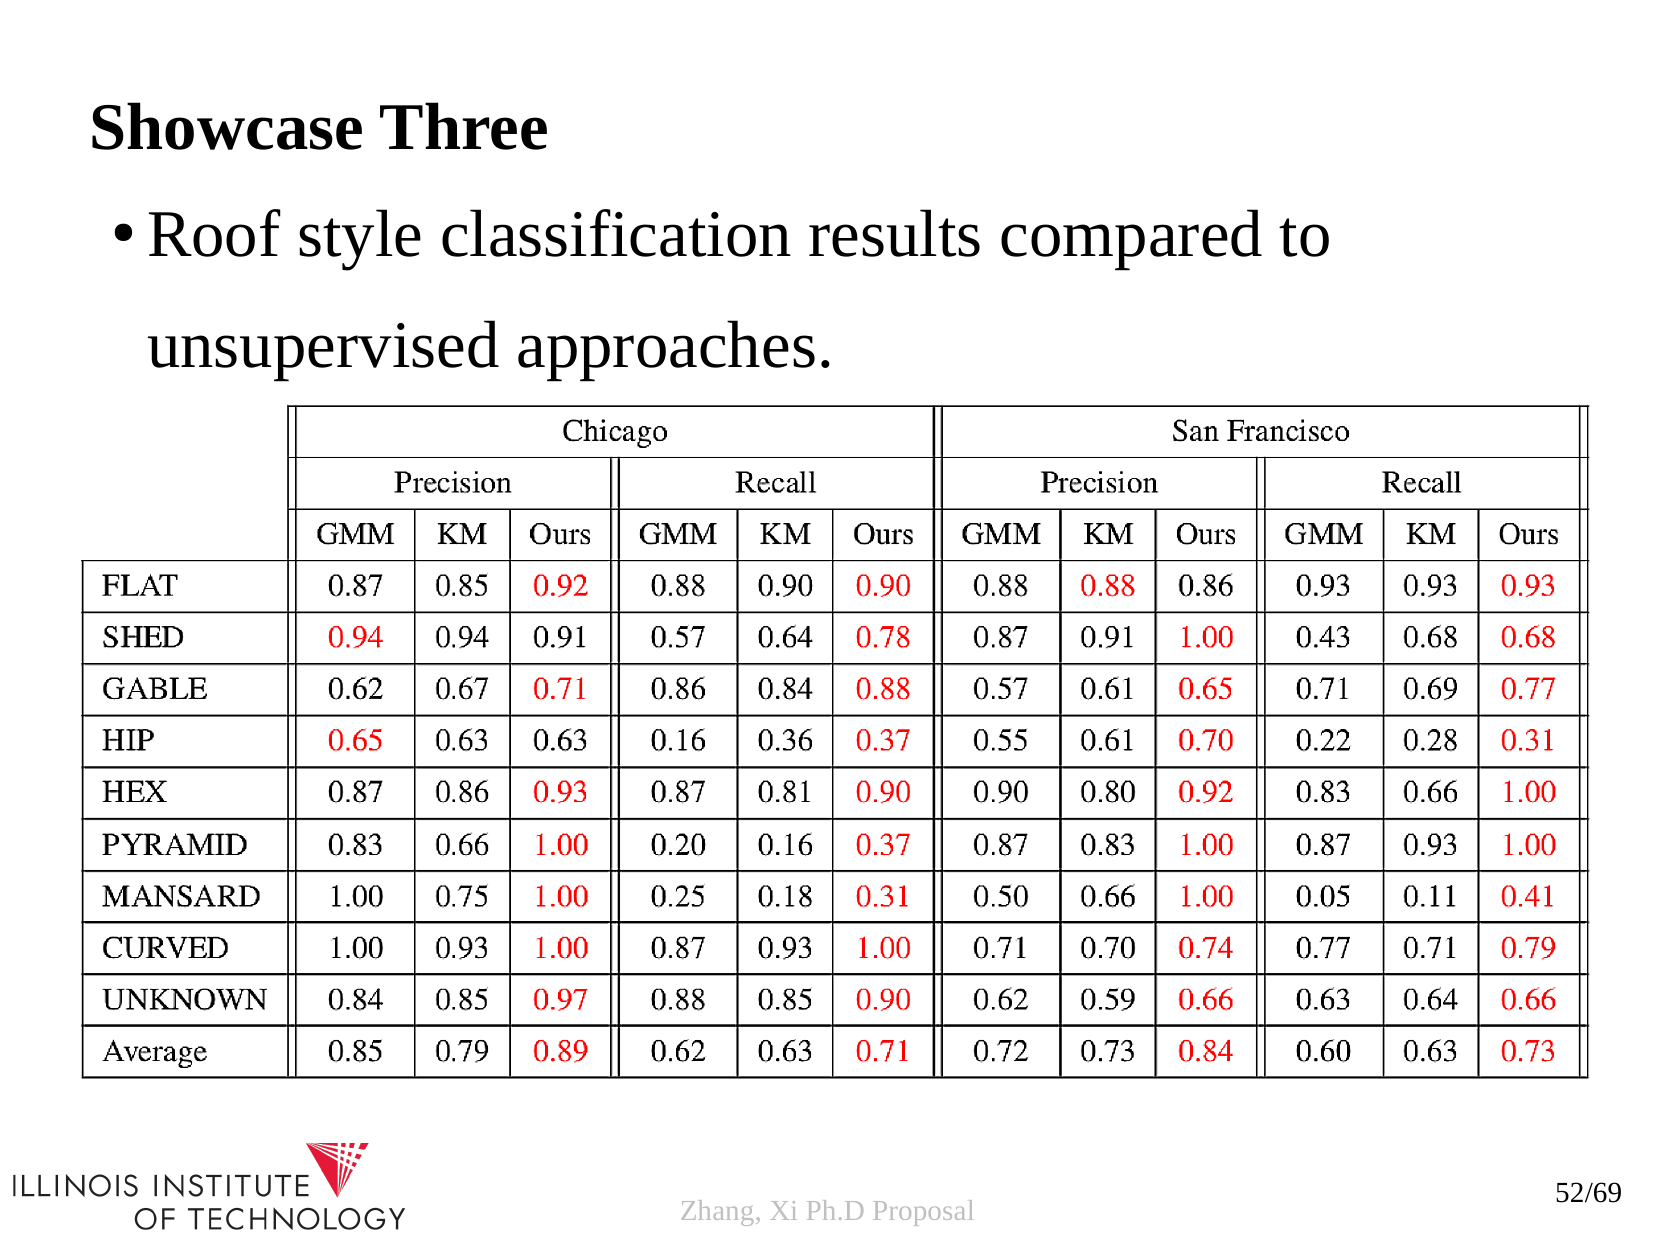

Showcase Three
Roof style classification results compared to unsupervised approaches.
52
Zhang, Xi Ph.D Proposal